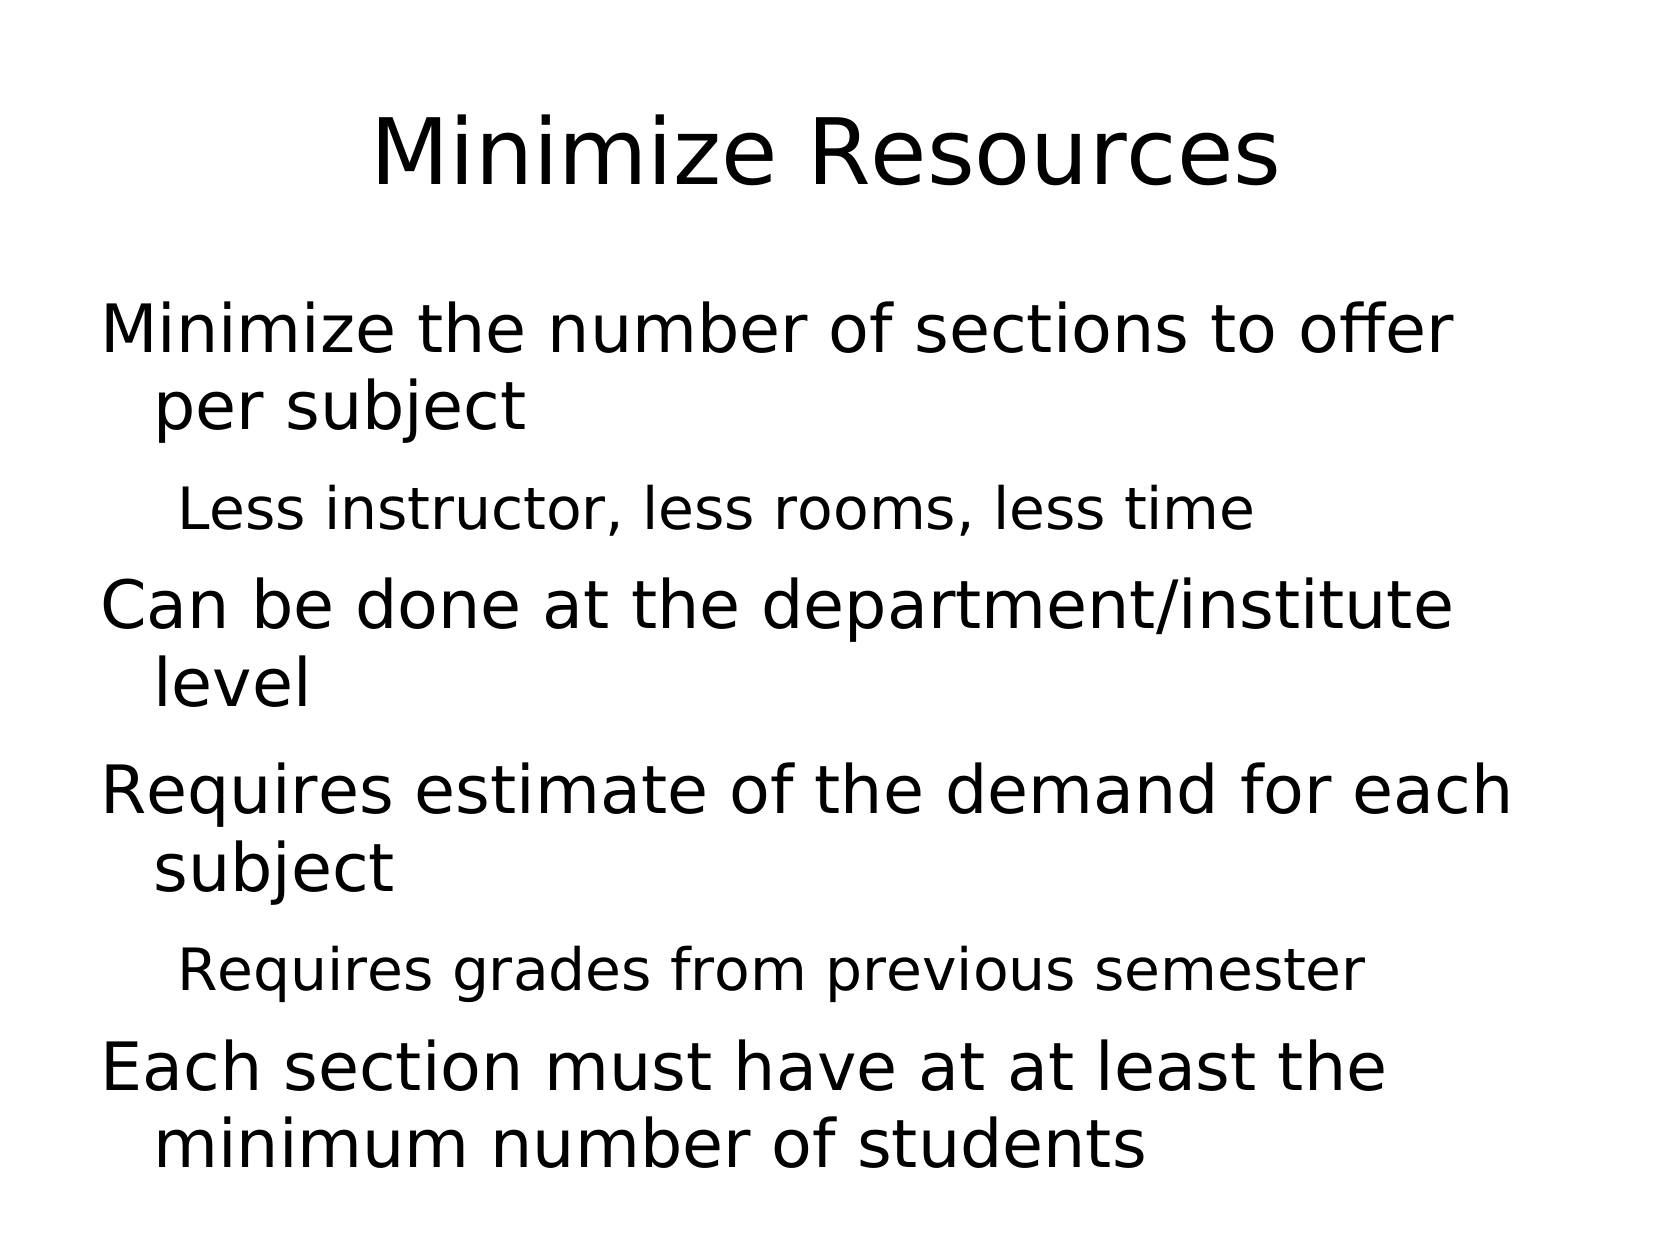

# Minimize Resources
Minimize the number of sections to offer per subject
Less instructor, less rooms, less time
Can be done at the department/institute level
Requires estimate of the demand for each subject
Requires grades from previous semester
Each section must have at at least the minimum number of students